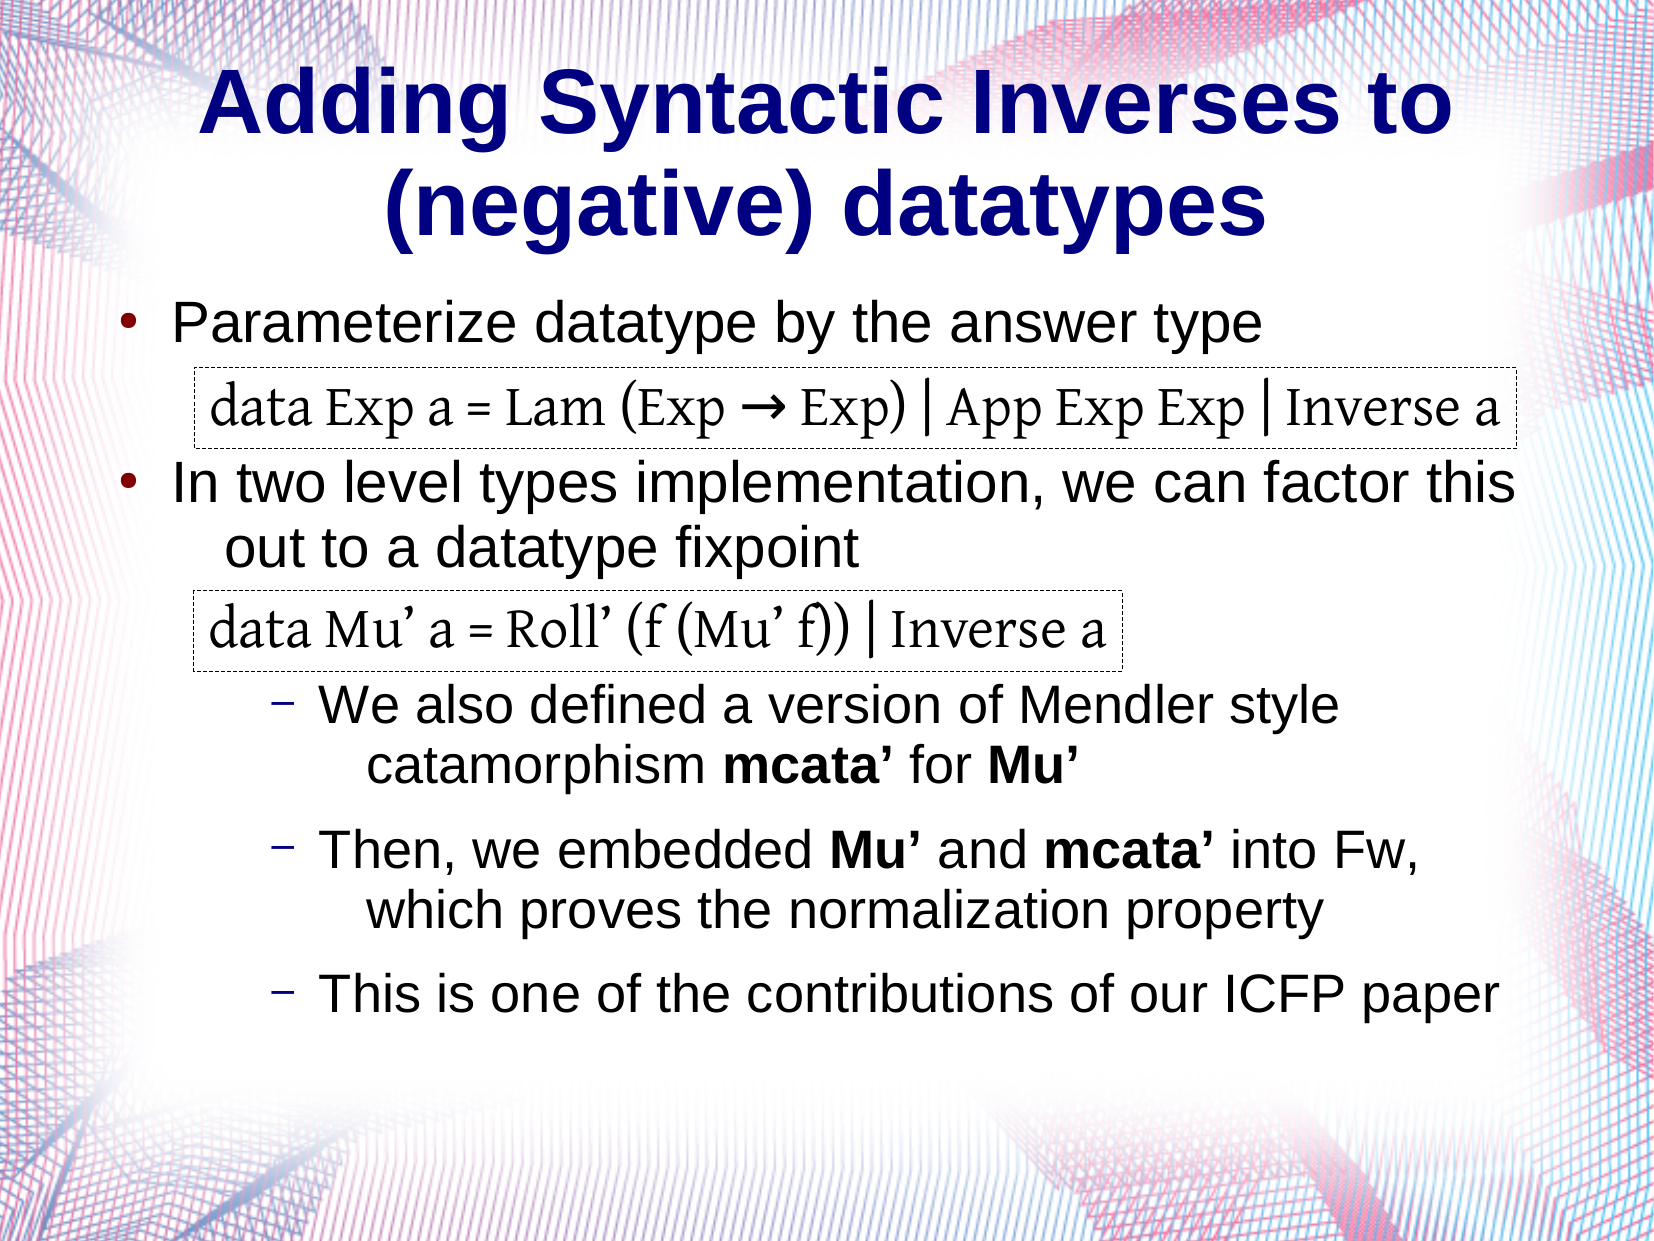

# Adding Syntactic Inverses to (negative) datatypes
Parameterize datatype by the answer type
In two level types implementation, we can factor this out to a datatype fixpoint
We also defined a version of Mendler style catamorphism mcata’ for Mu’
Then, we embedded Mu’ and mcata’ into Fw, which proves the normalization property
This is one of the contributions of our ICFP paper
data Exp a = Lam (Exp → Exp) | App Exp Exp | Inverse a
data Mu’ a = Roll’ (f (Mu’ f)) | Inverse a